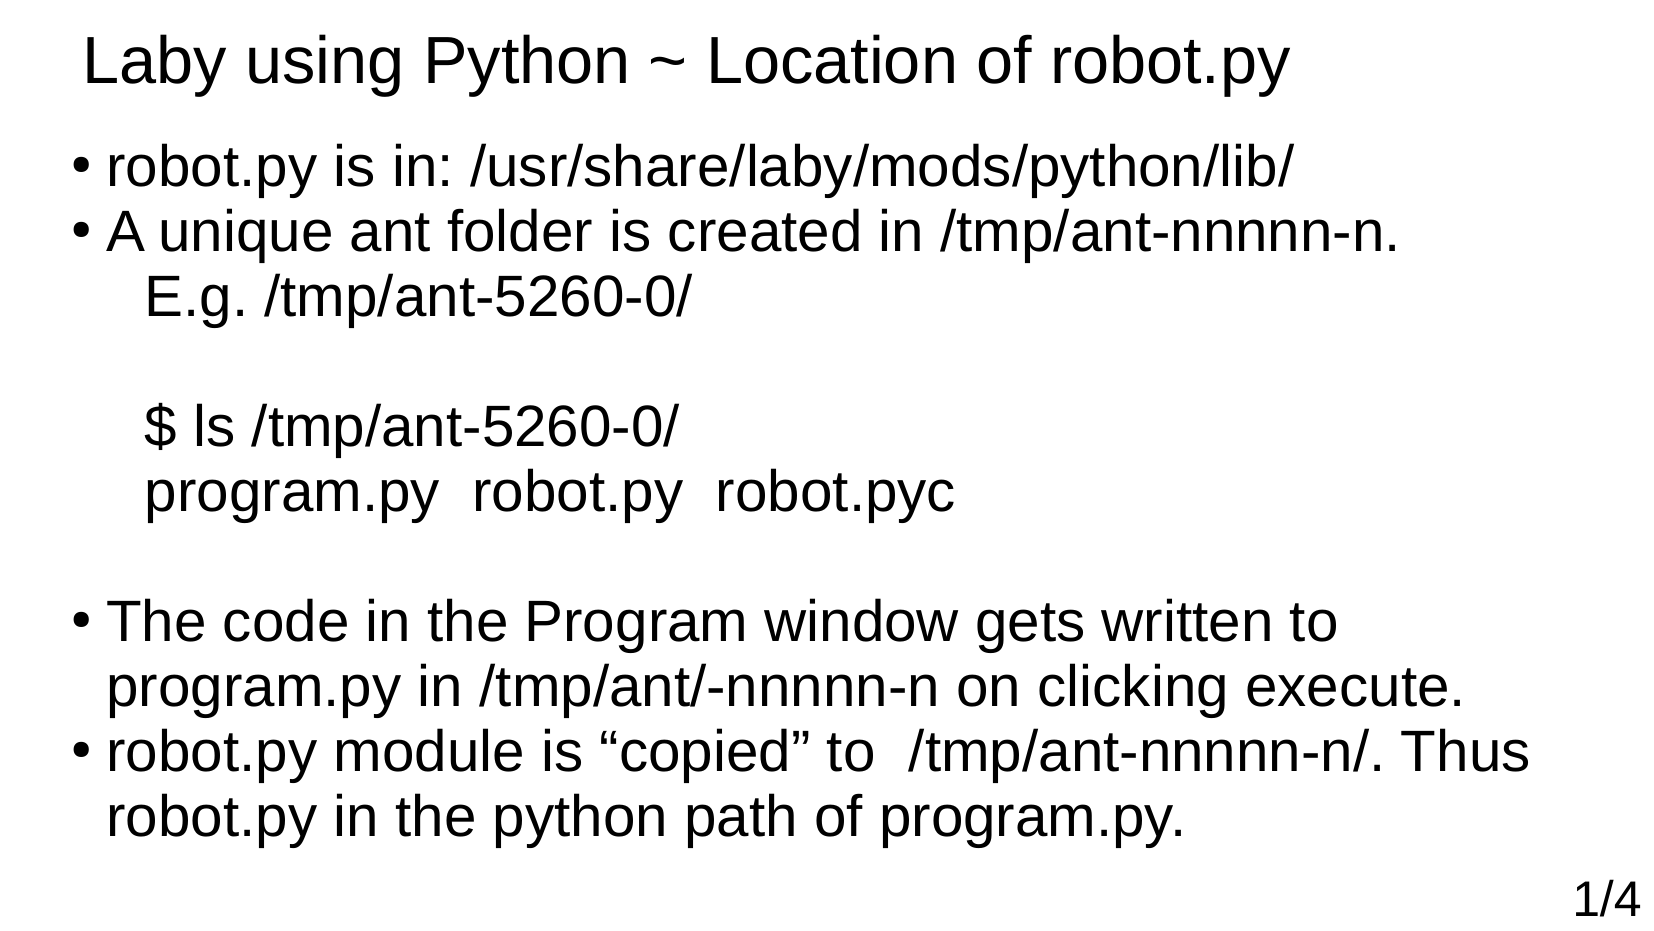

# Laby using Python ~ Location of robot.py
robot.py is in: /usr/share/laby/mods/python/lib/
A unique ant folder is created in /tmp/ant-nnnnn-n.
	E.g. /tmp/ant-5260-0/
	$ ls /tmp/ant-5260-0/
	program.py robot.py robot.pyc
The code in the Program window gets written to program.py in /tmp/ant/-nnnnn-n on clicking execute.
robot.py module is “copied” to /tmp/ant-nnnnn-n/. Thus robot.py in the python path of program.py.
1/4